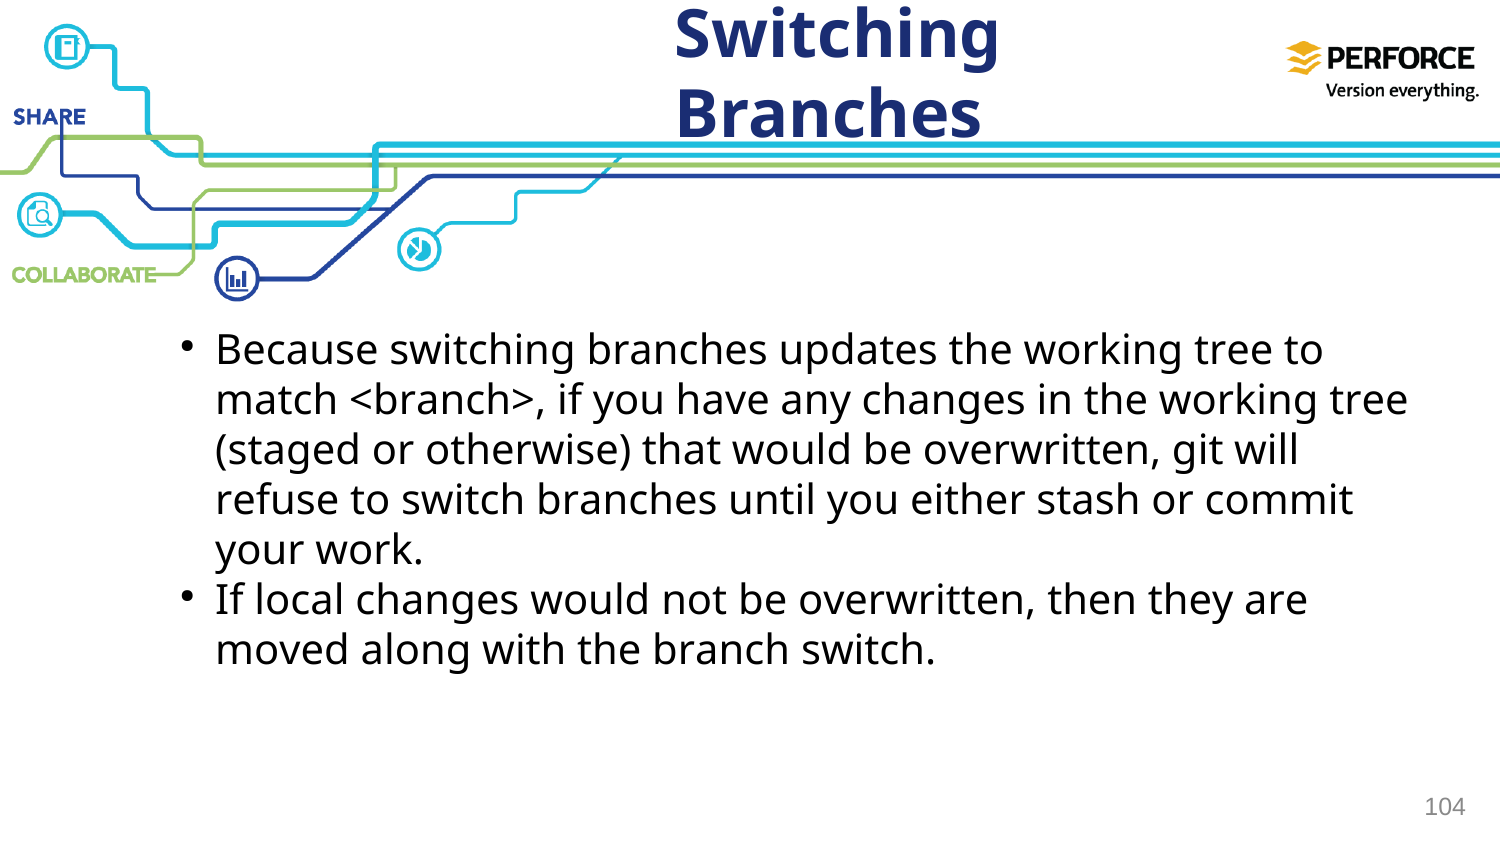

# Switching Branches
Because switching branches updates the working tree to match <branch>, if you have any changes in the working tree (staged or otherwise) that would be overwritten, git will refuse to switch branches until you either stash or commit your work.
If local changes would not be overwritten, then they are moved along with the branch switch.